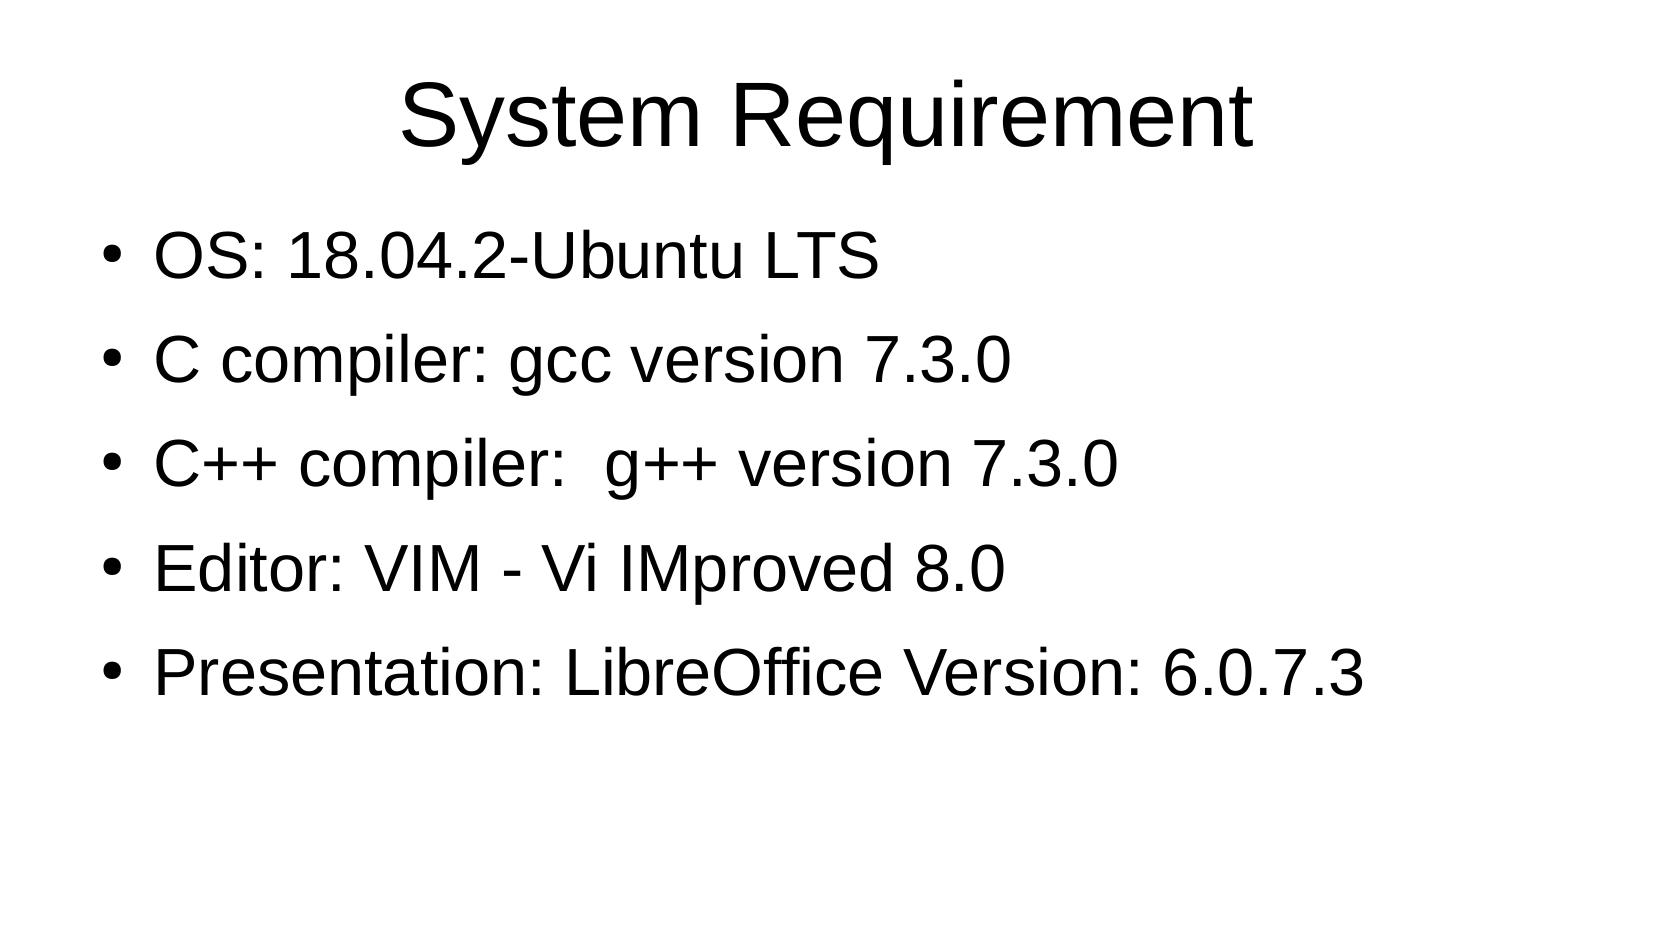

# System Requirement
OS: 18.04.2-Ubuntu LTS
C compiler: gcc version 7.3.0
C++ compiler: g++ version 7.3.0
Editor: VIM - Vi IMproved 8.0
Presentation: LibreOffice Version: 6.0.7.3